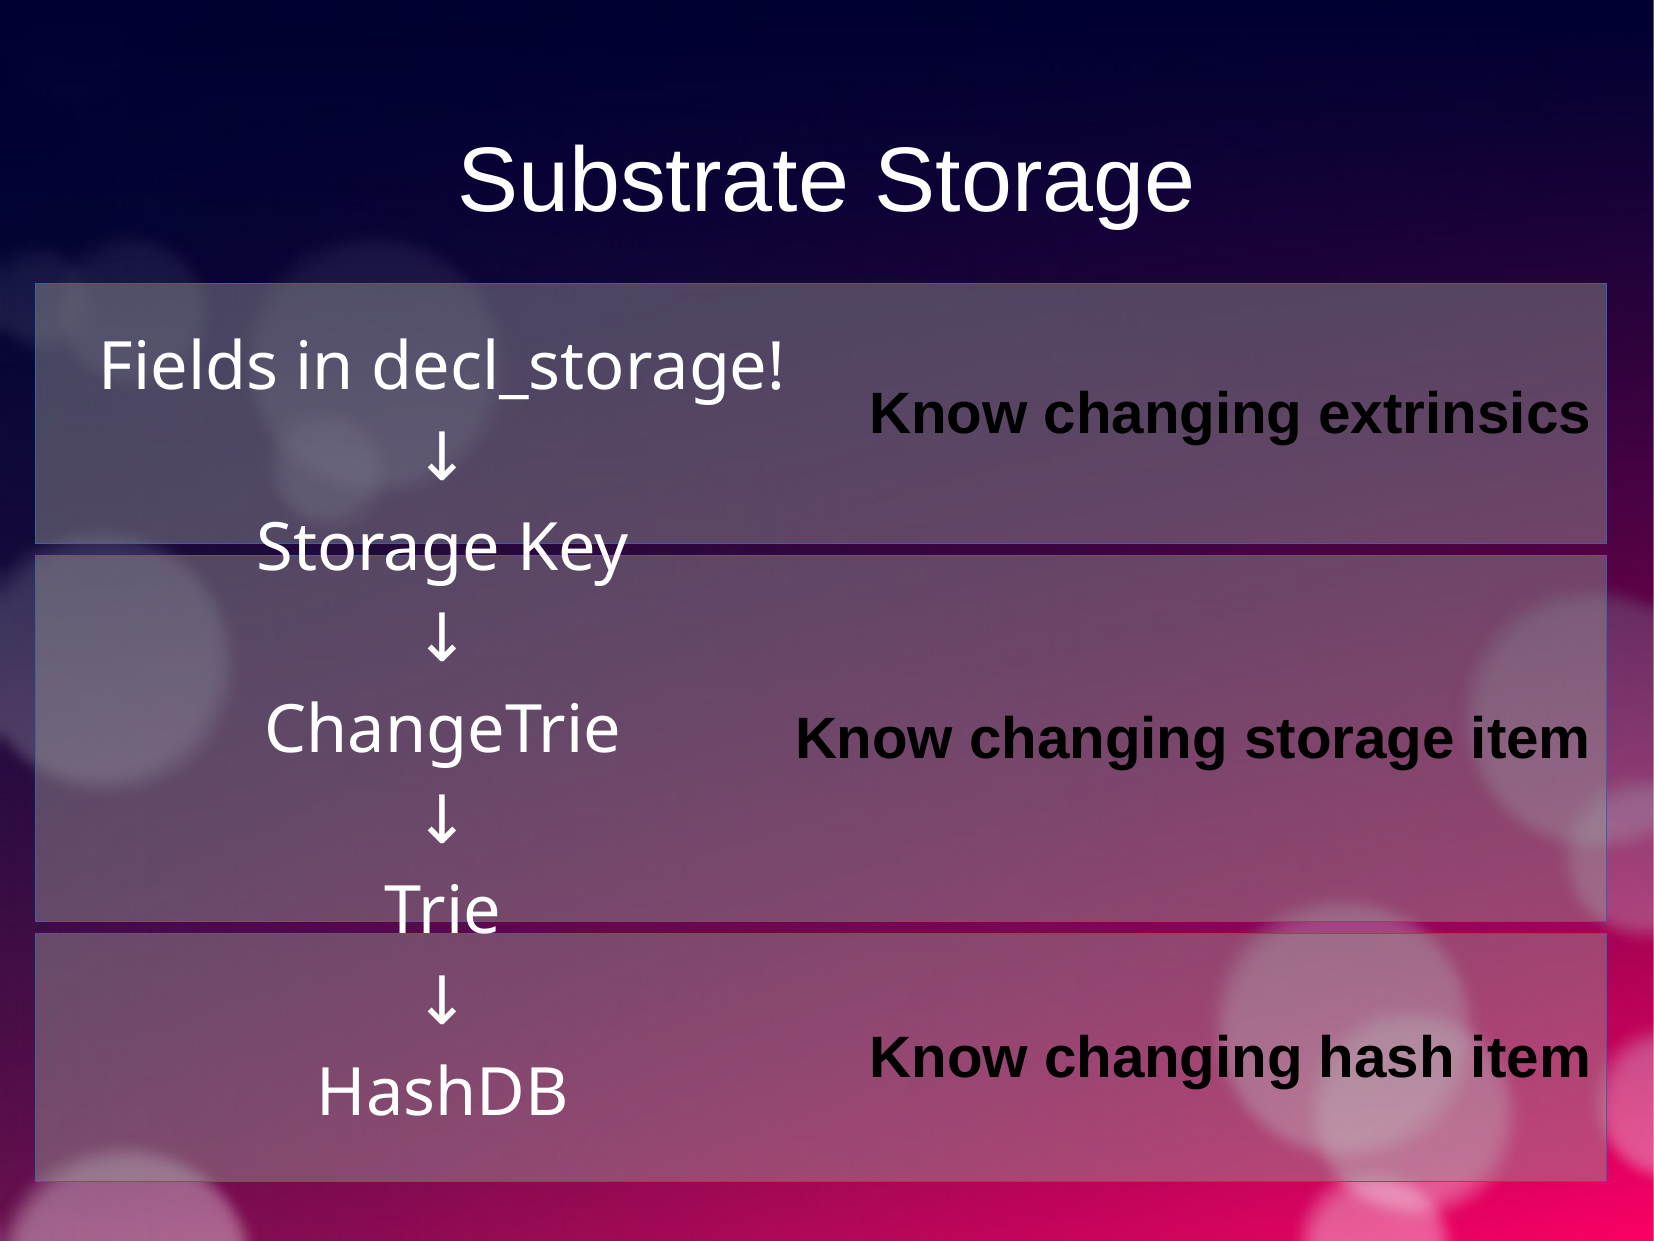

# Substrate Storage
Know changing extrinsics
Fields in decl_storage!
↓
Storage Key
↓
ChangeTrie
↓
Trie
↓
HashDB
Know changing storage item
Know changing hash item